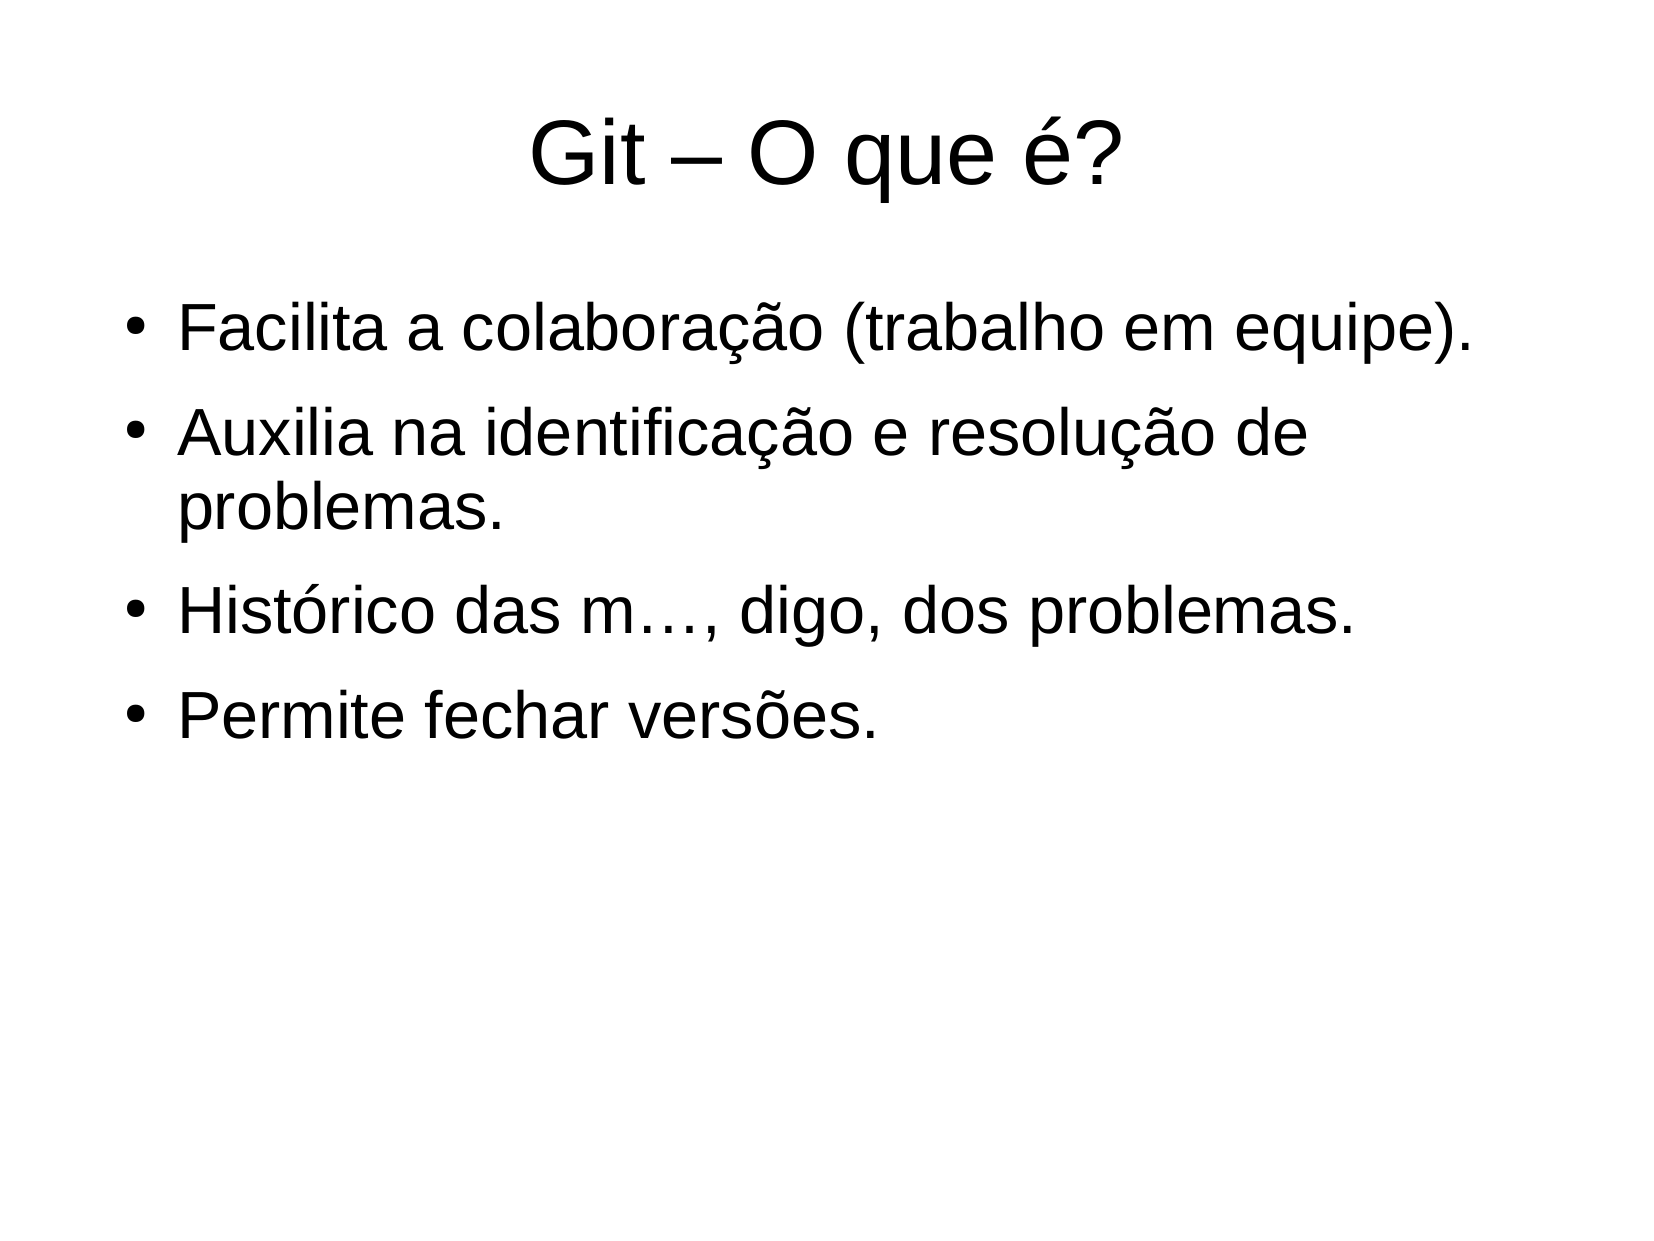

# Git – O que é?
Facilita a colaboração (trabalho em equipe).
Auxilia na identificação e resolução de problemas.
Histórico das m…, digo, dos problemas.
Permite fechar versões.